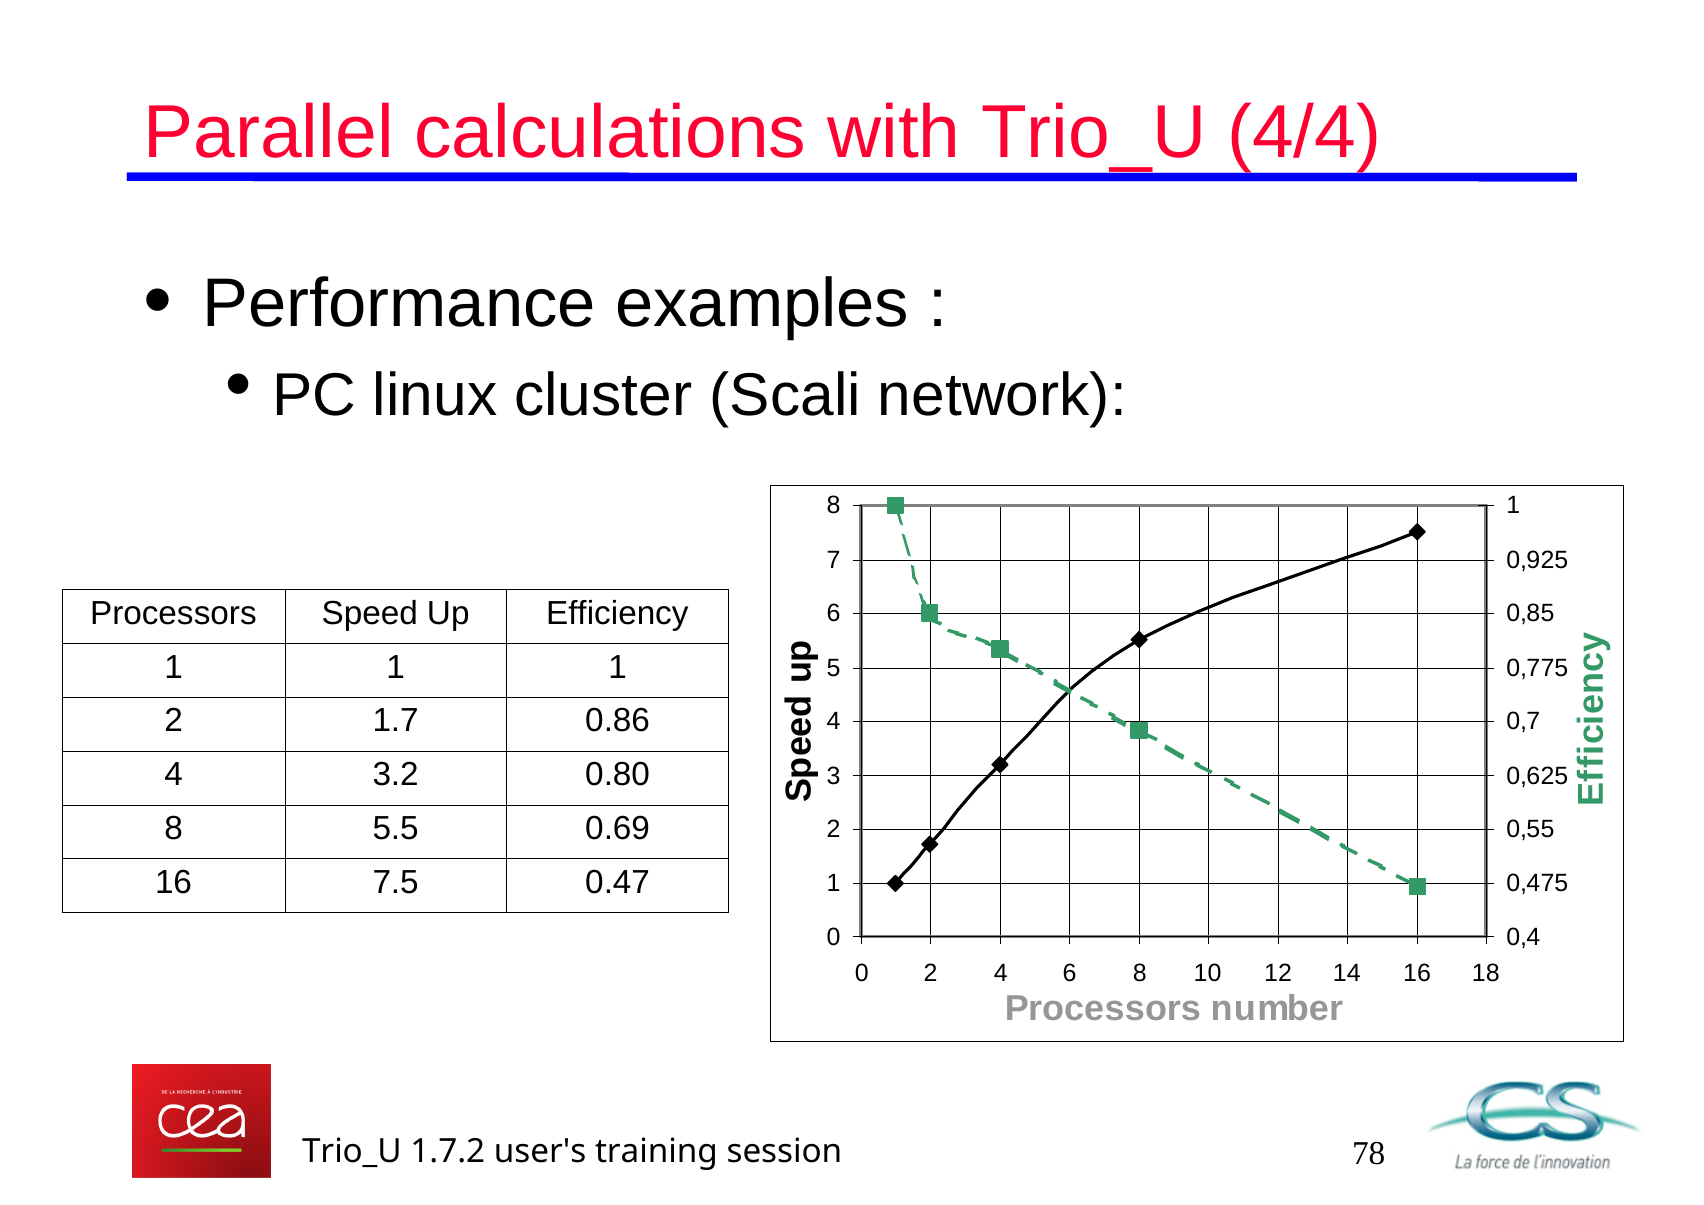

# Parallel calculations with Trio_U (4/4)
Performance examples :
PC linux cluster (Scali network):
| Processors | Speed Up | Efficiency |
| --- | --- | --- |
| 1 | 1 | 1 |
| 2 | 1.7 | 0.86 |
| 4 | 3.2 | 0.80 |
| 8 | 5.5 | 0.69 |
| 16 | 7.5 | 0.47 |
Trio_U 1.7.2 user's training session
78